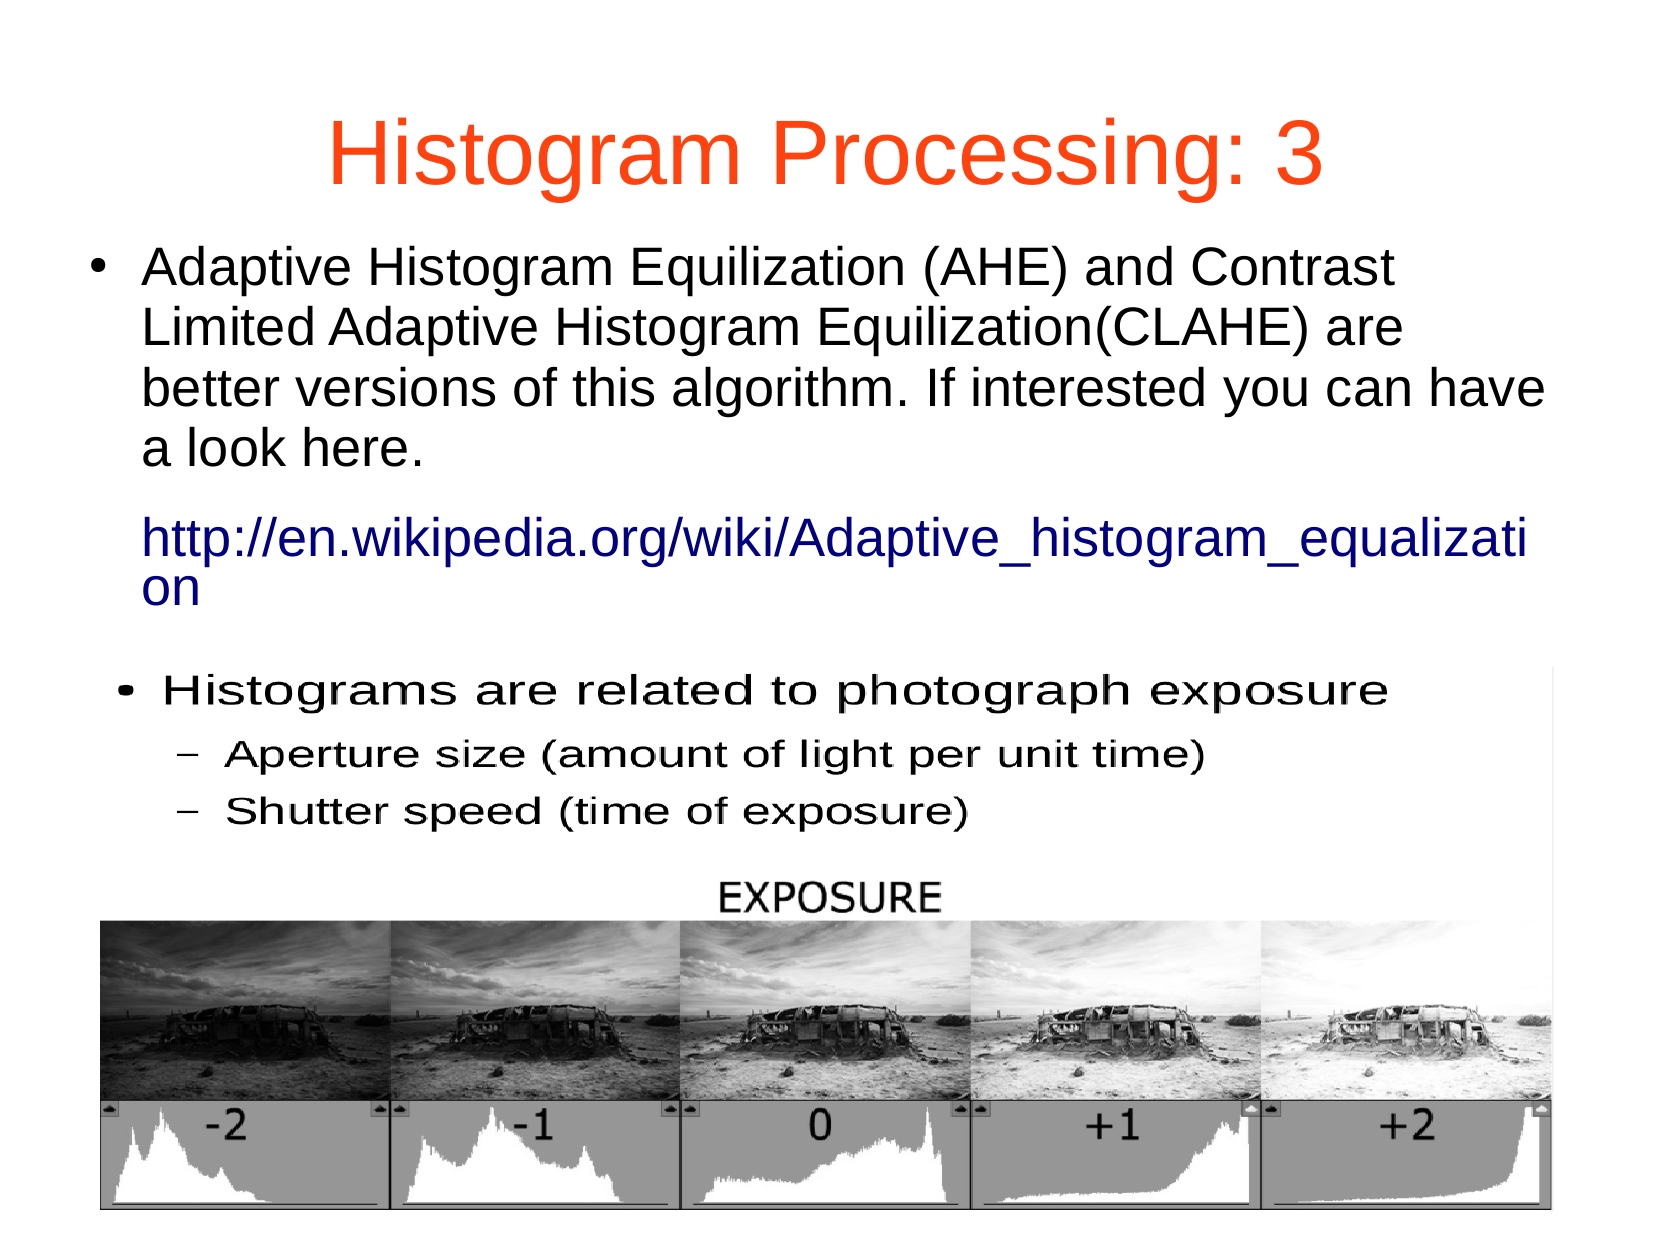

# Histogram Processing: 3
Adaptive Histogram Equilization (AHE) and Contrast Limited Adaptive Histogram Equilization(CLAHE) are better versions of this algorithm. If interested you can have a look here.
http://en.wikipedia.org/wiki/Adaptive_histogram_equalization